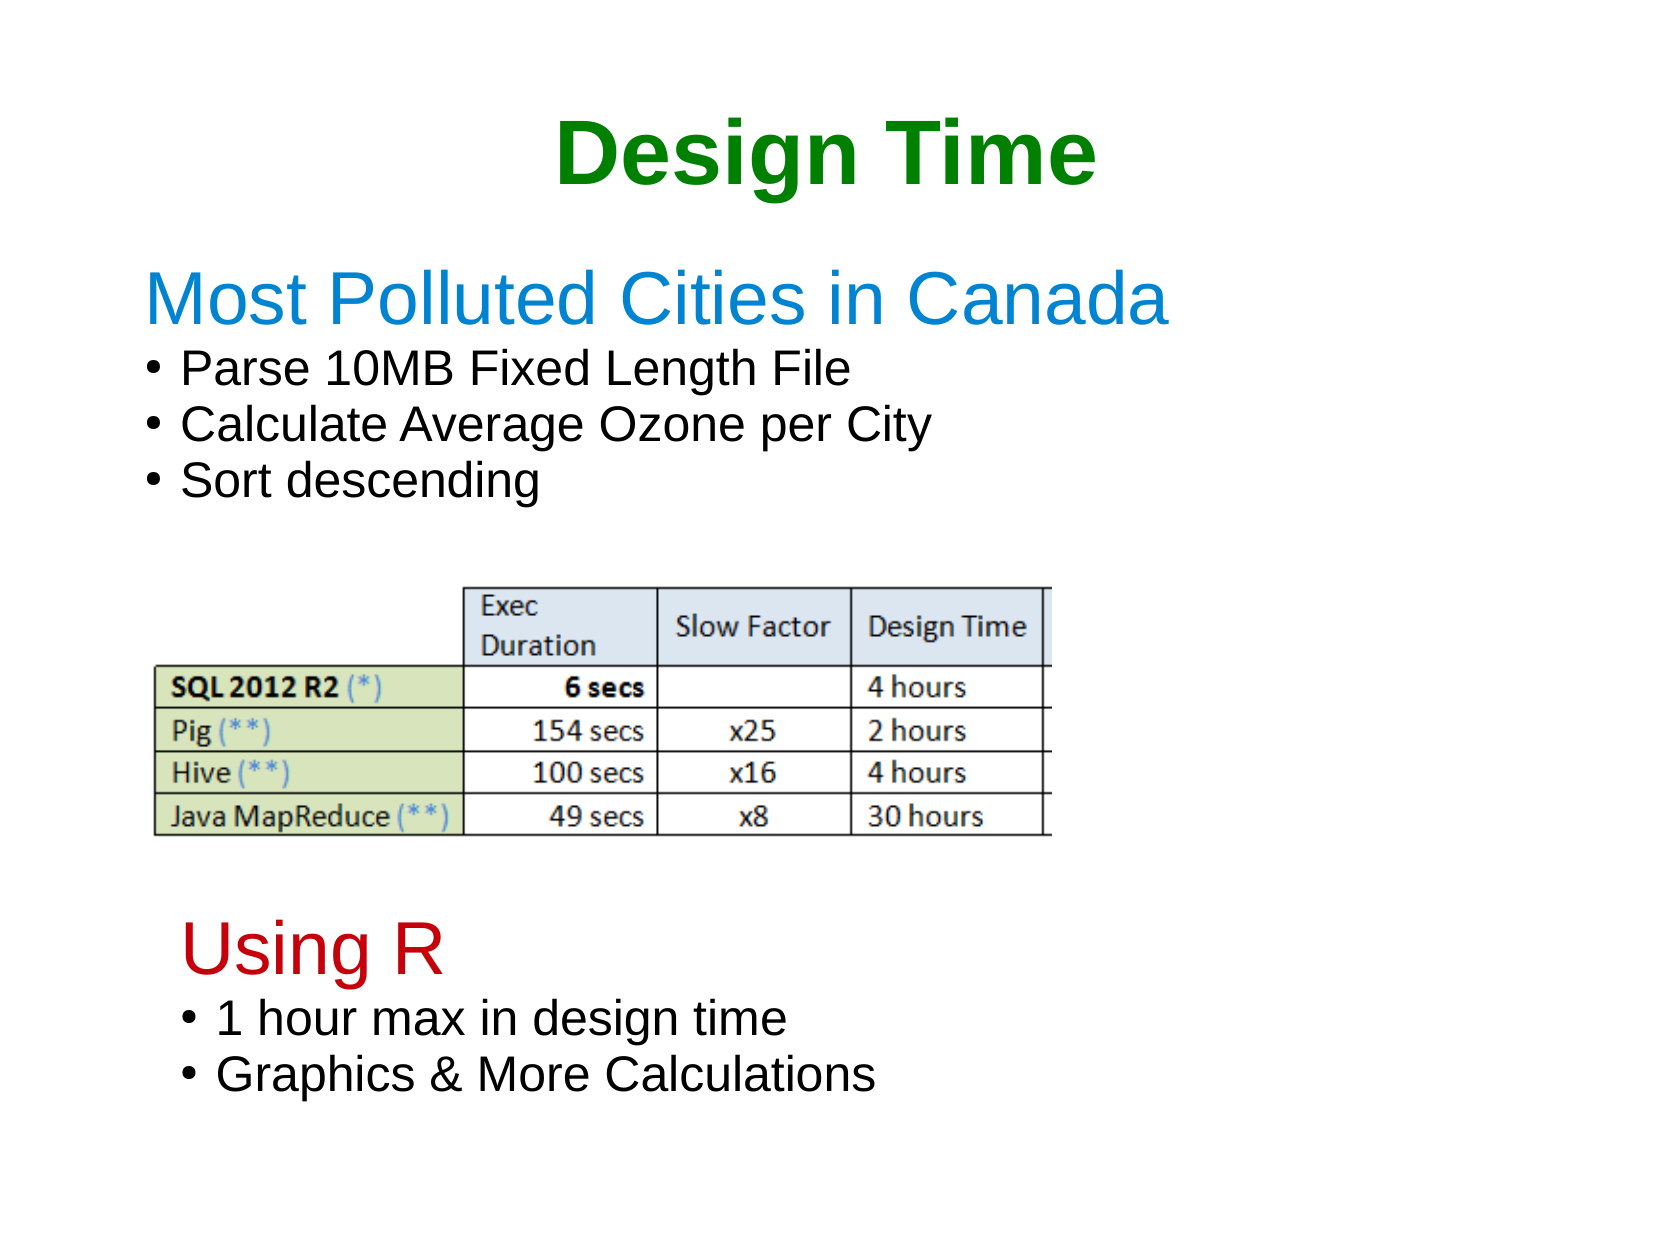

# Design Time
Most Polluted Cities in Canada
Parse 10MB Fixed Length File
Calculate Average Ozone per City
Sort descending
Using R
1 hour max in design time
Graphics & More Calculations